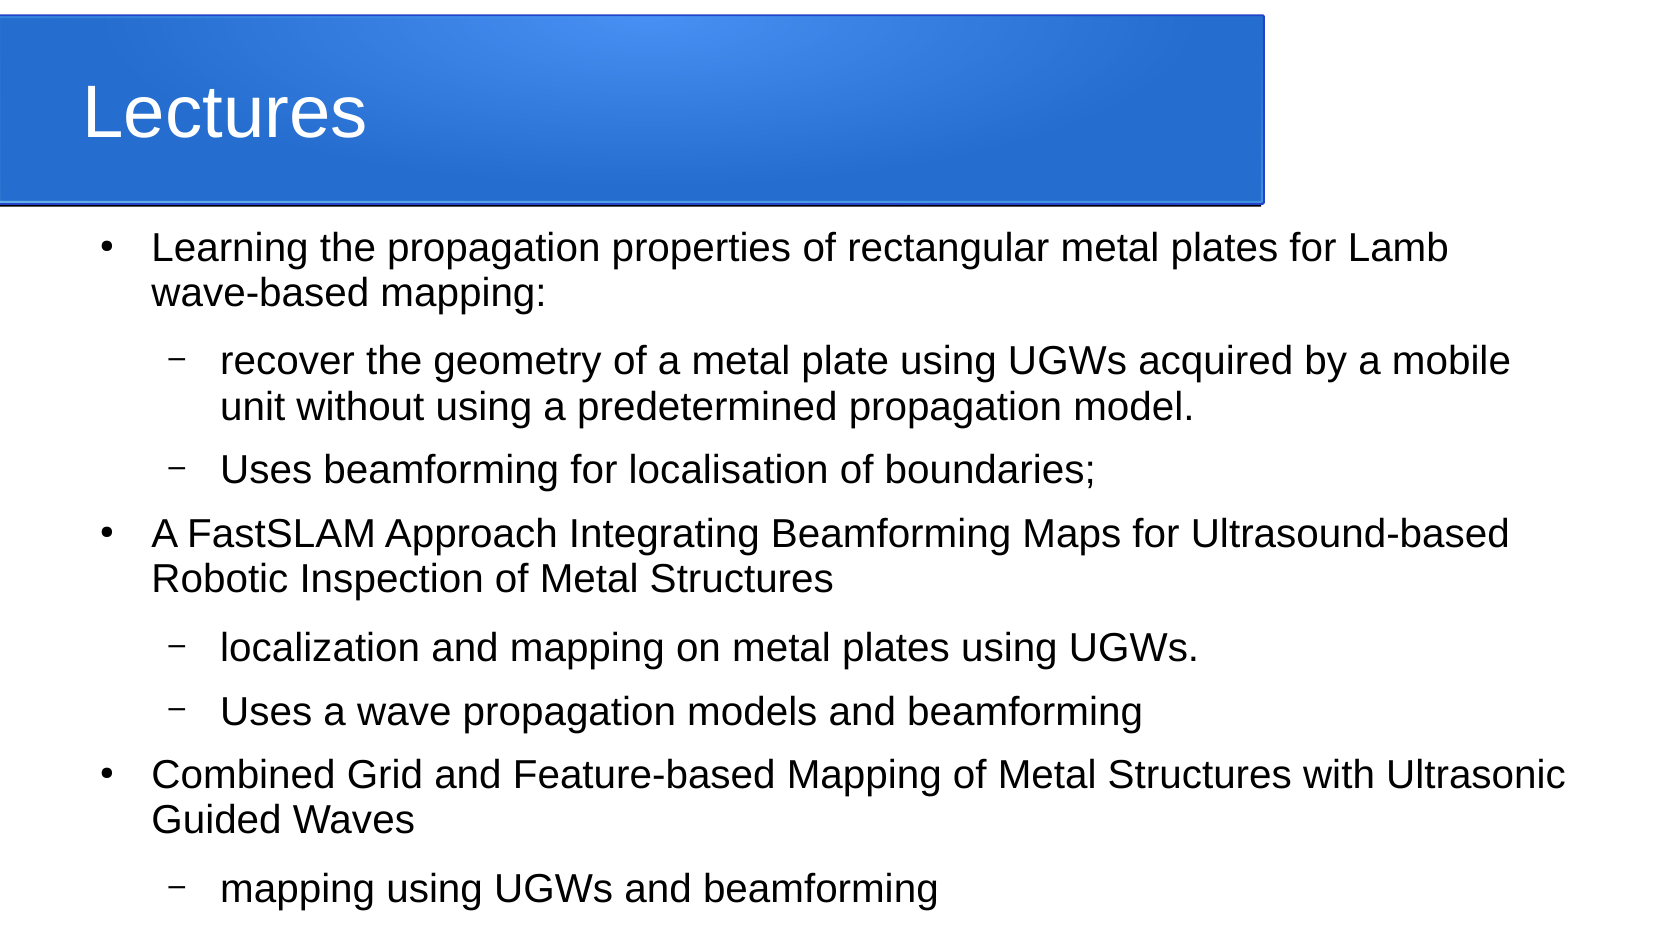

# Lectures
Learning the propagation properties of rectangular metal plates for Lamb wave-based mapping:
recover the geometry of a metal plate using UGWs acquired by a mobile unit without using a predetermined propagation model.
Uses beamforming for localisation of boundaries;
A FastSLAM Approach Integrating Beamforming Maps for Ultrasound-based Robotic Inspection of Metal Structures
localization and mapping on metal plates using UGWs.
Uses a wave propagation models and beamforming
Combined Grid and Feature-based Mapping of Metal Structures with Ultrasonic Guided Waves
mapping using UGWs and beamforming